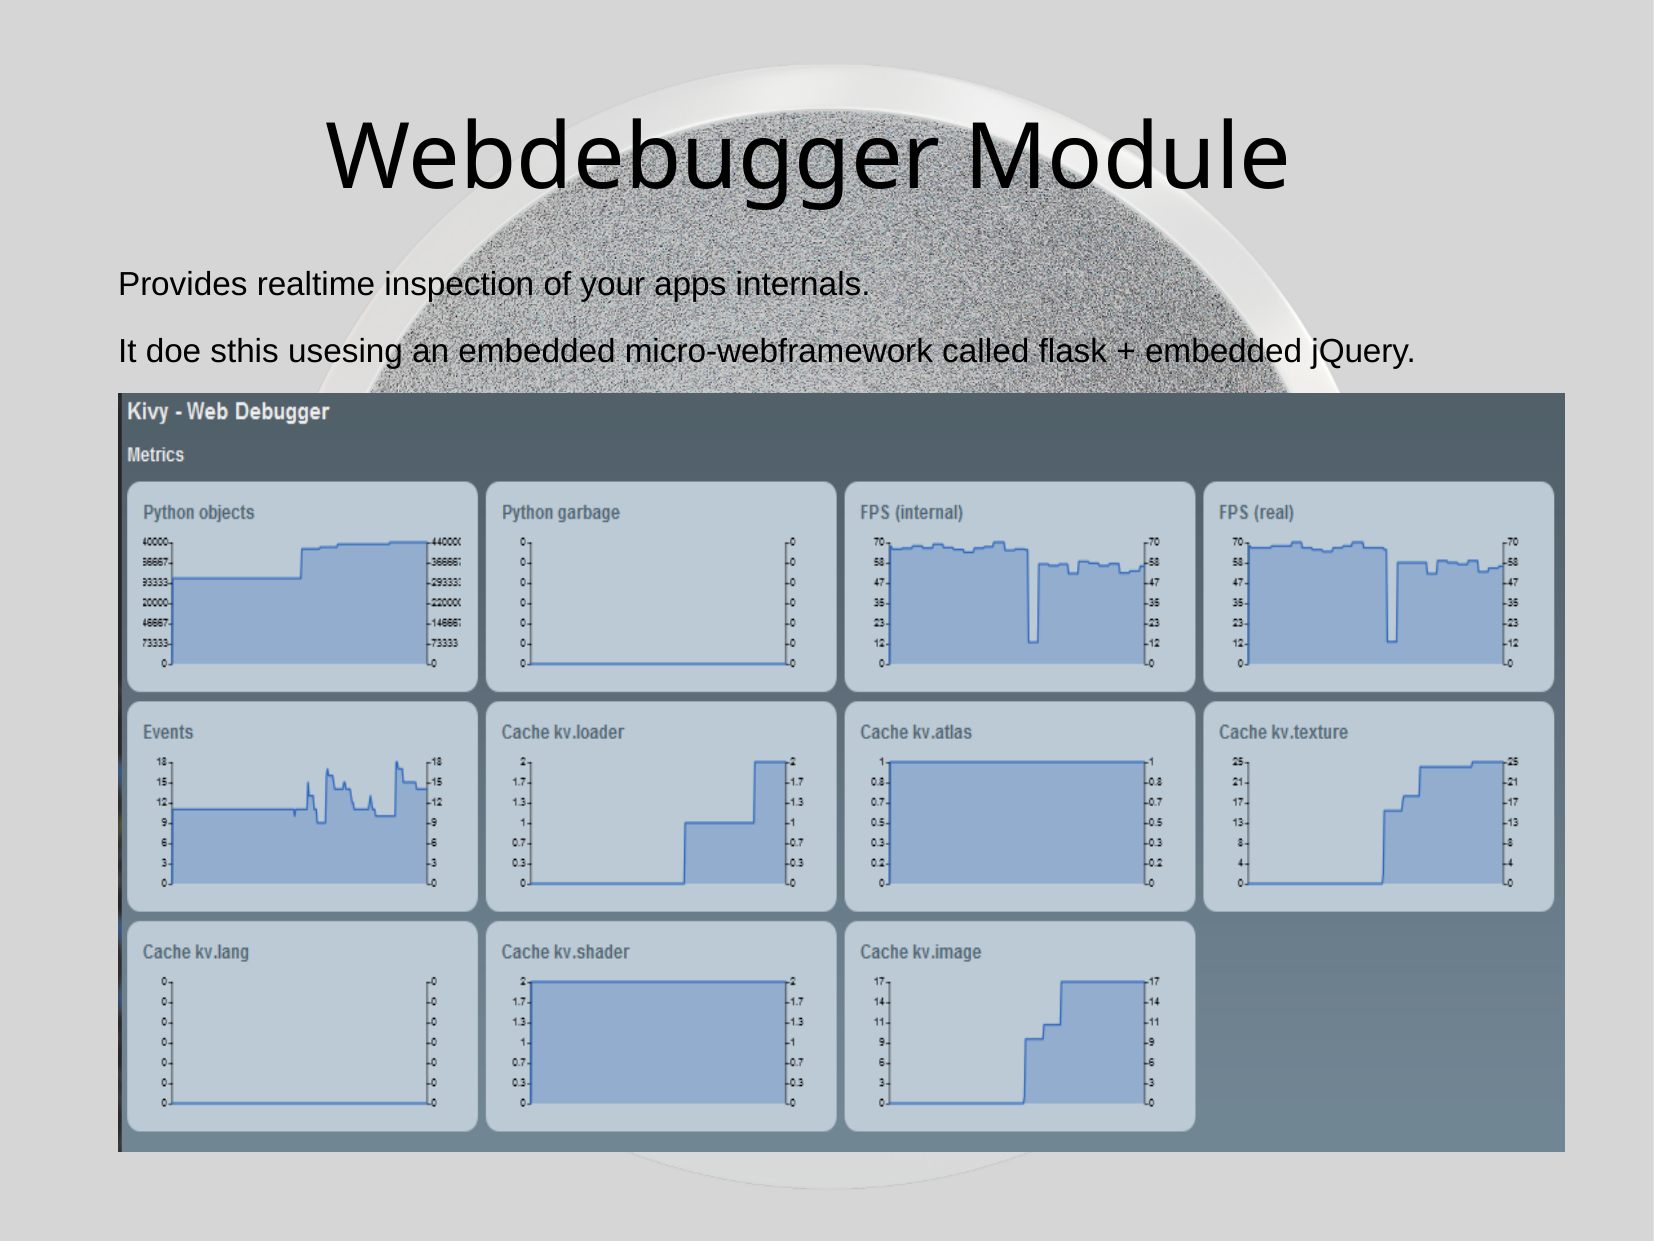

# Webdebugger Module
Provides realtime inspection of your apps internals.
It doe sthis usesing an embedded micro-webframework called flask + embedded jQuery.